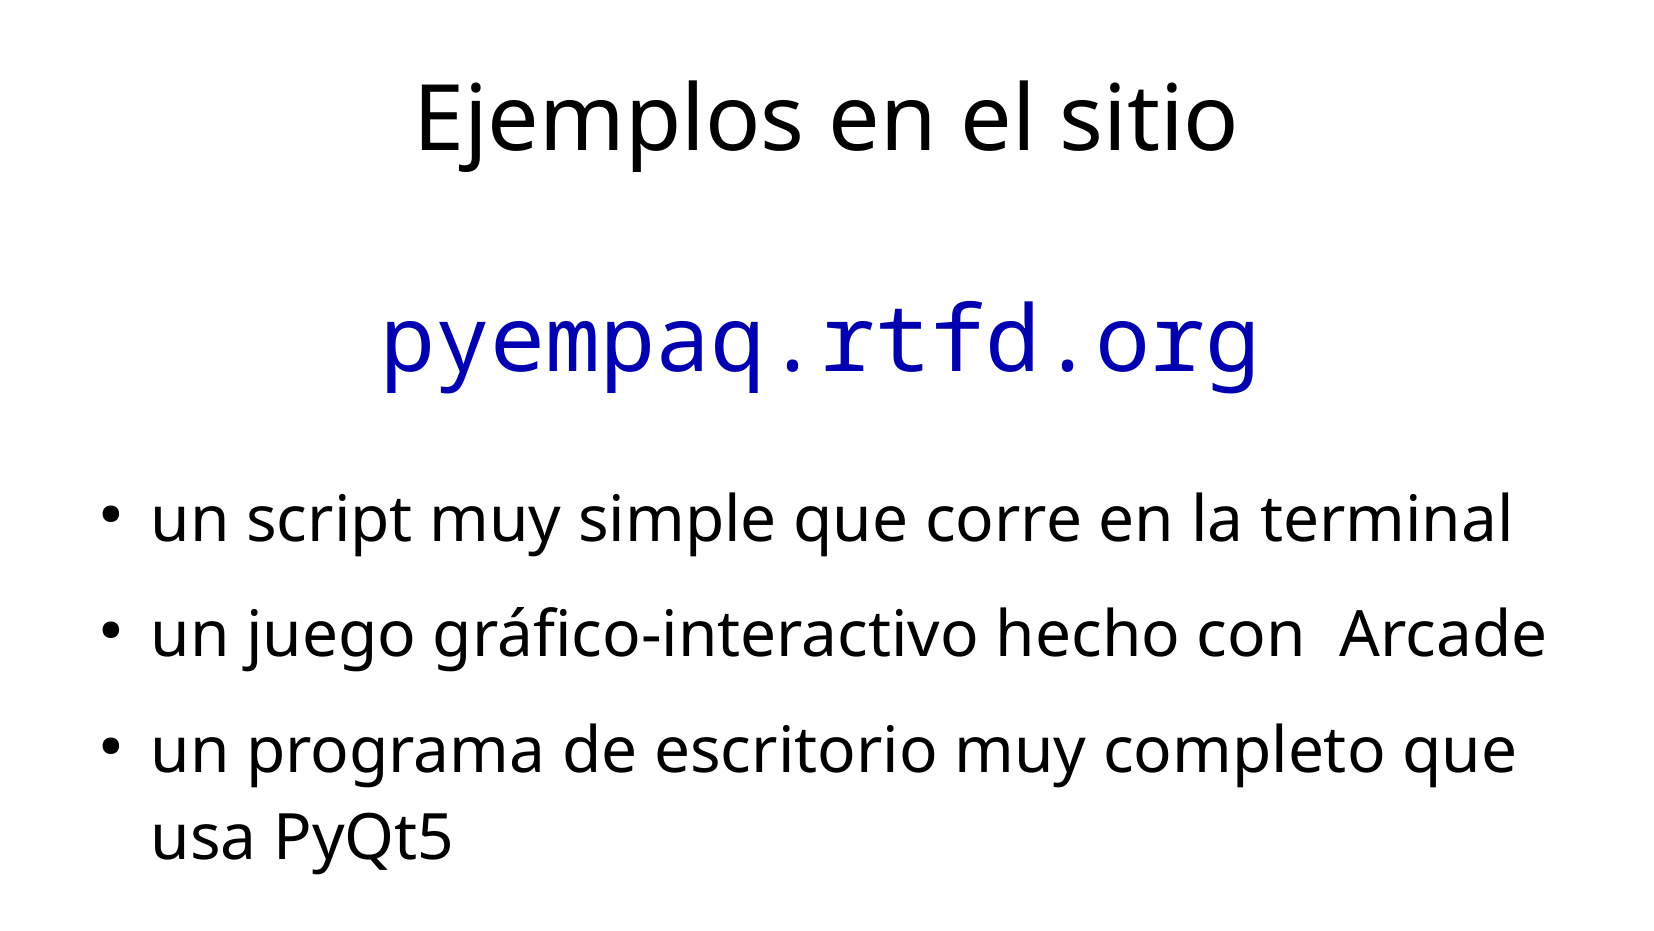

# Ejemplos en el sitio
pyempaq.rtfd.org
un script muy simple que corre en la terminal
un juego gráfico-interactivo hecho con Arcade
un programa de escritorio muy completo que usa PyQt5